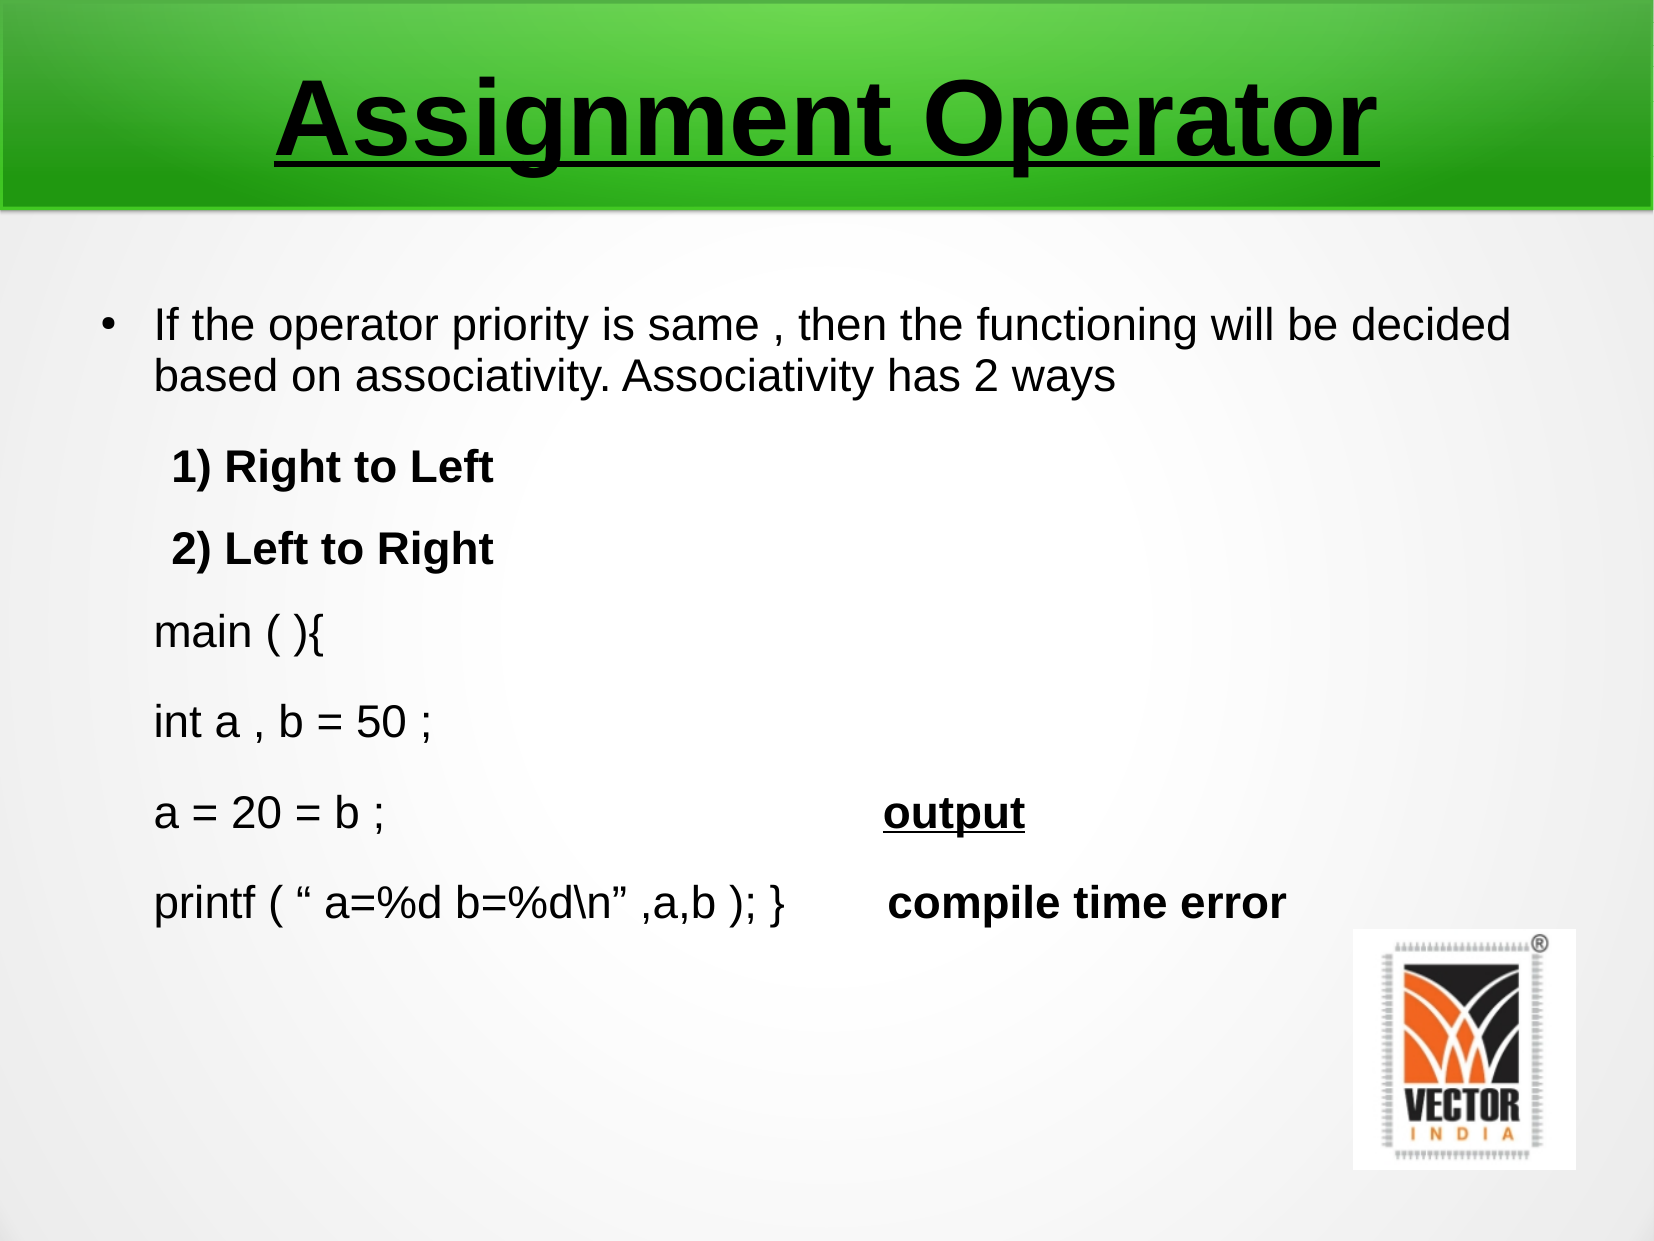

# Assignment Operator
If the operator priority is same , then the functioning will be decided based on associativity. Associativity has 2 ways
Right to Left
Left to Right
main ( ){
int a , b = 50 ;
a = 20 = b ; output
printf ( “ a=%d b=%d\n” ,a,b ); } compile time error